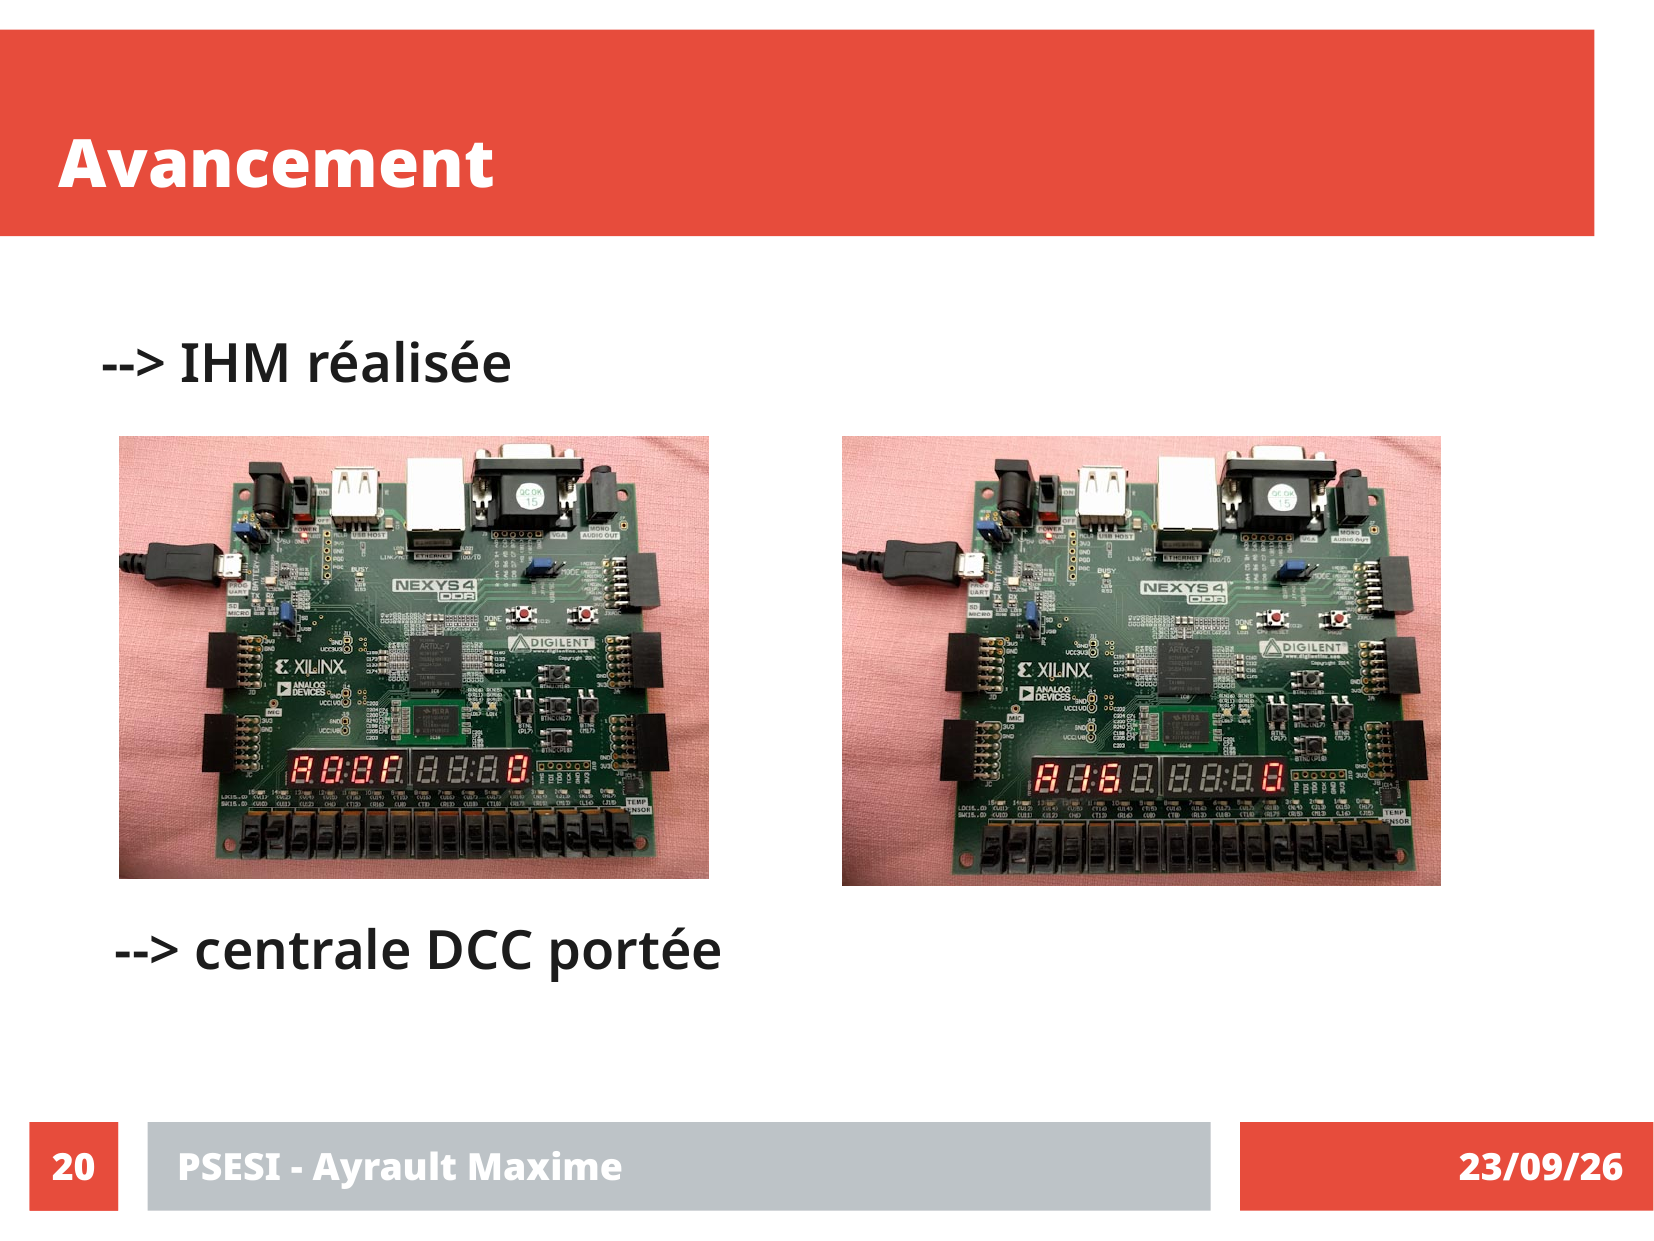

# Avancement
 --> IHM réalisée
 --> centrale DCC portée
20
PSESI - Ayrault Maxime